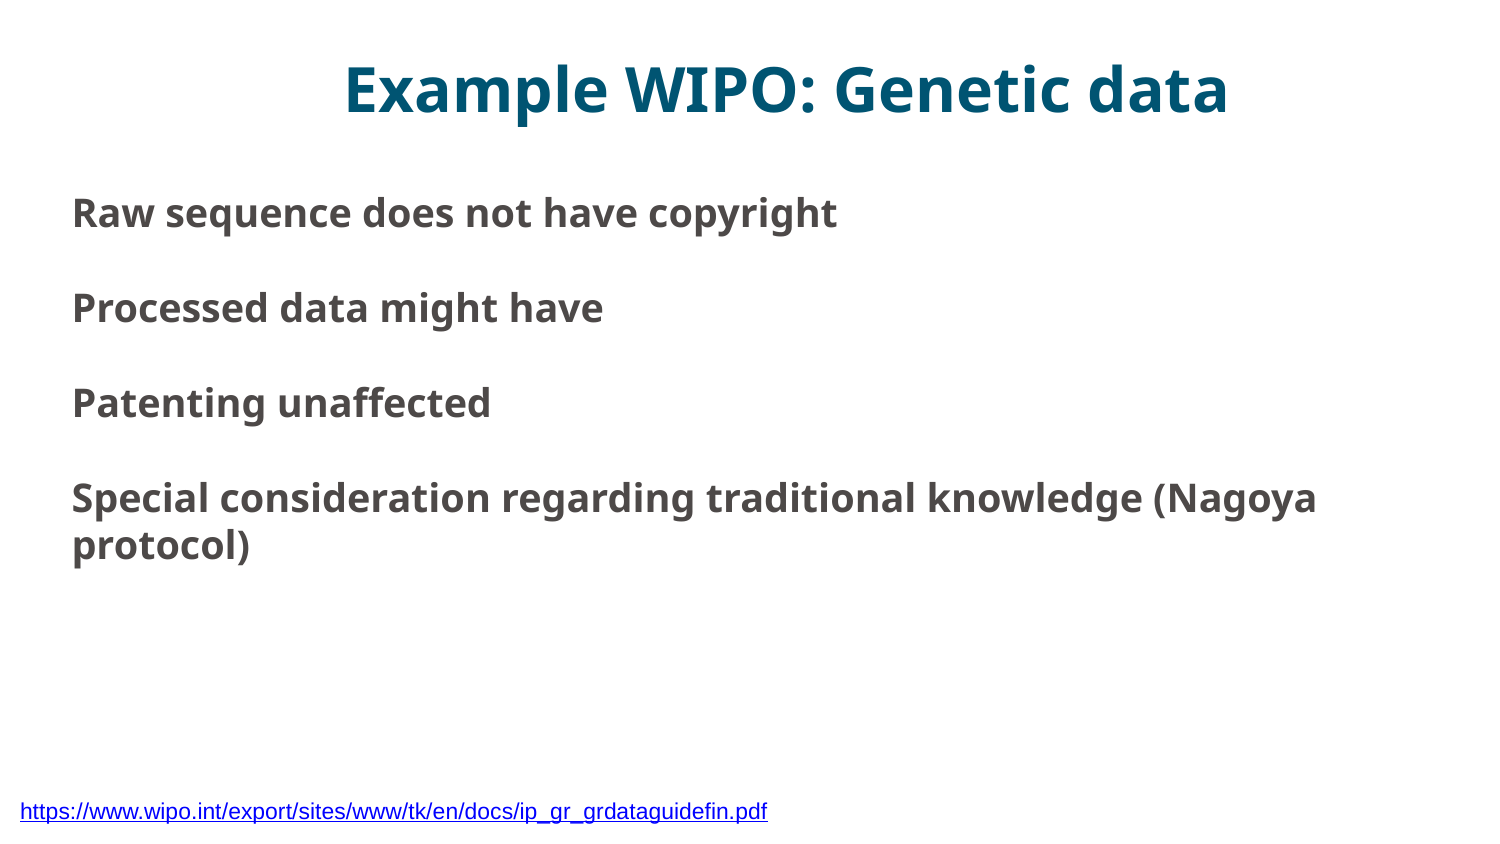

Example WIPO: Genetic data
Raw sequence does not have copyright
Processed data might have
Patenting unaffected
Special consideration regarding traditional knowledge (Nagoya protocol)
https://www.wipo.int/export/sites/www/tk/en/docs/ip_gr_grdataguidefin.pdf